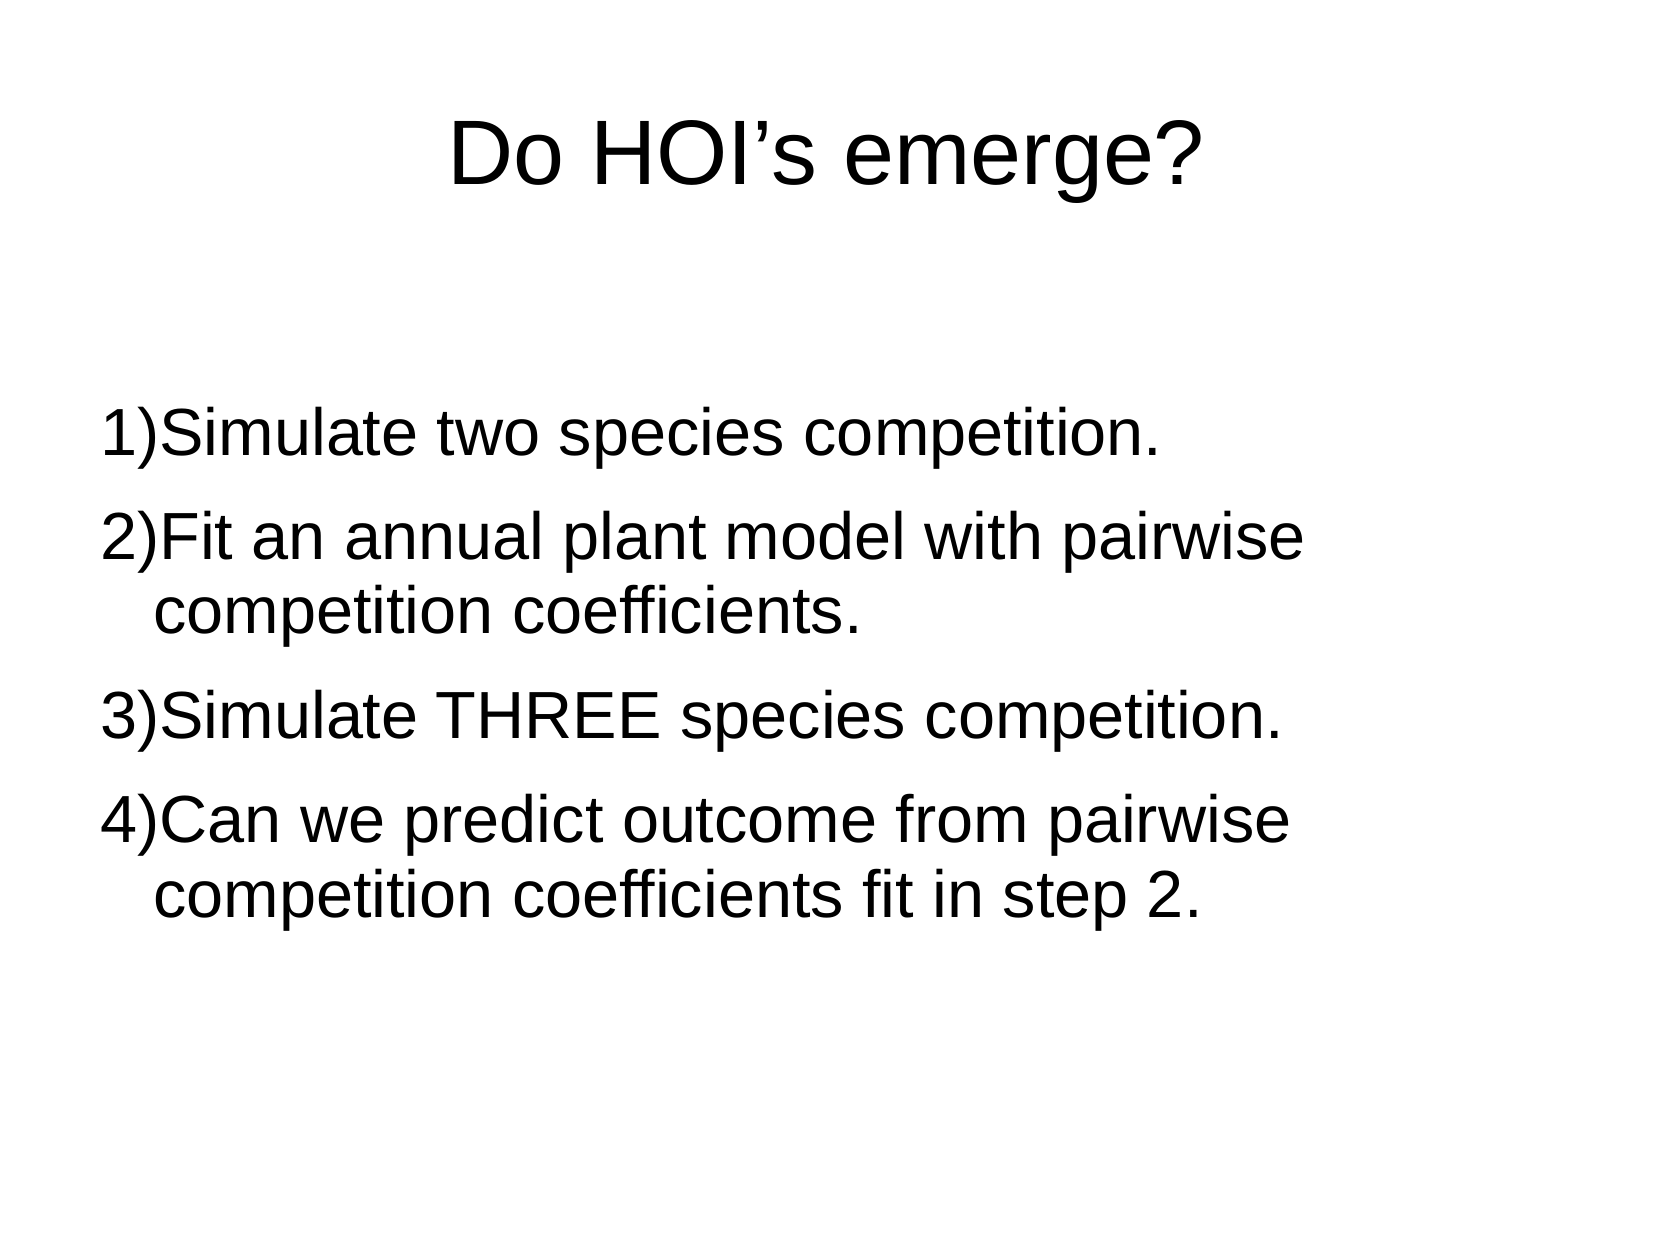

# Do HOI’s emerge?
Simulate two species competition.
Fit an annual plant model with pairwise competition coefficients.
Simulate THREE species competition.
Can we predict outcome from pairwise competition coefficients fit in step 2.